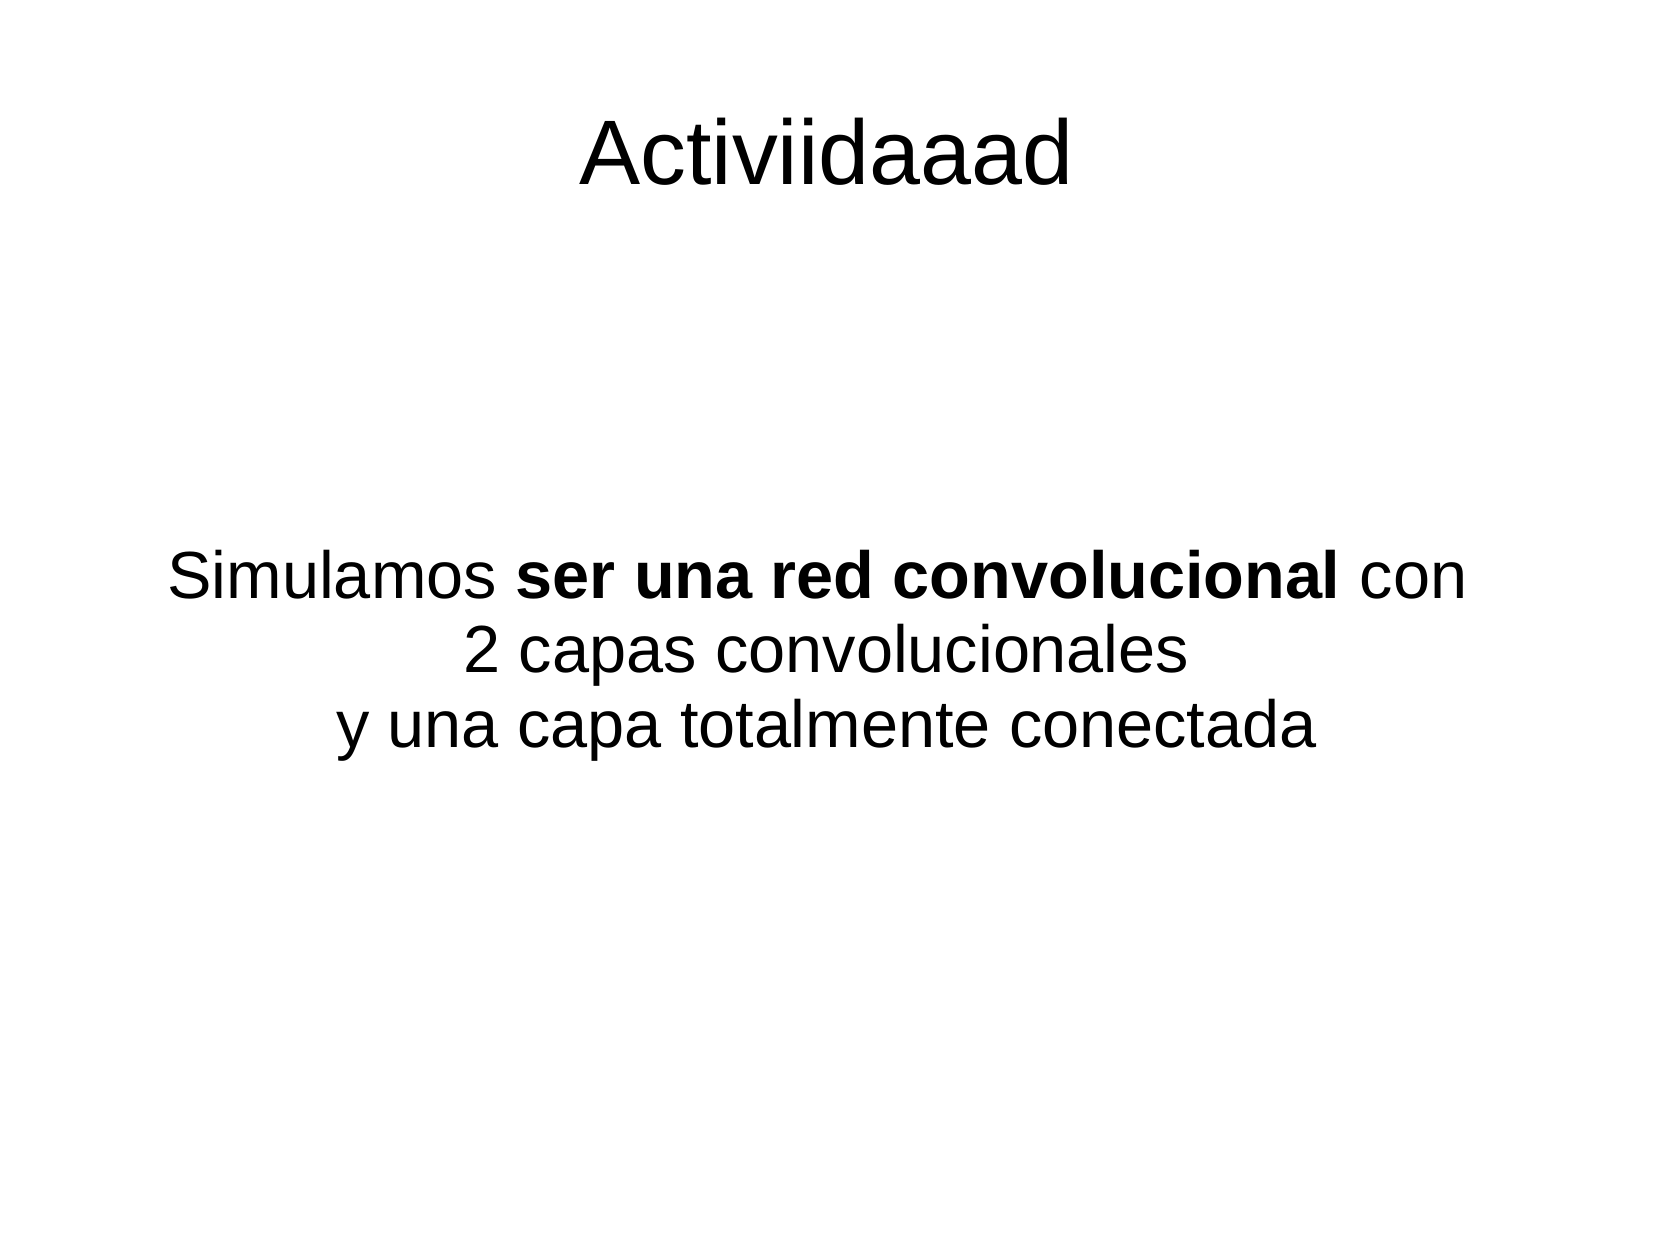

# Activiidaaad
Simulamos ser una red convolucional con
2 capas convolucionales
y una capa totalmente conectada